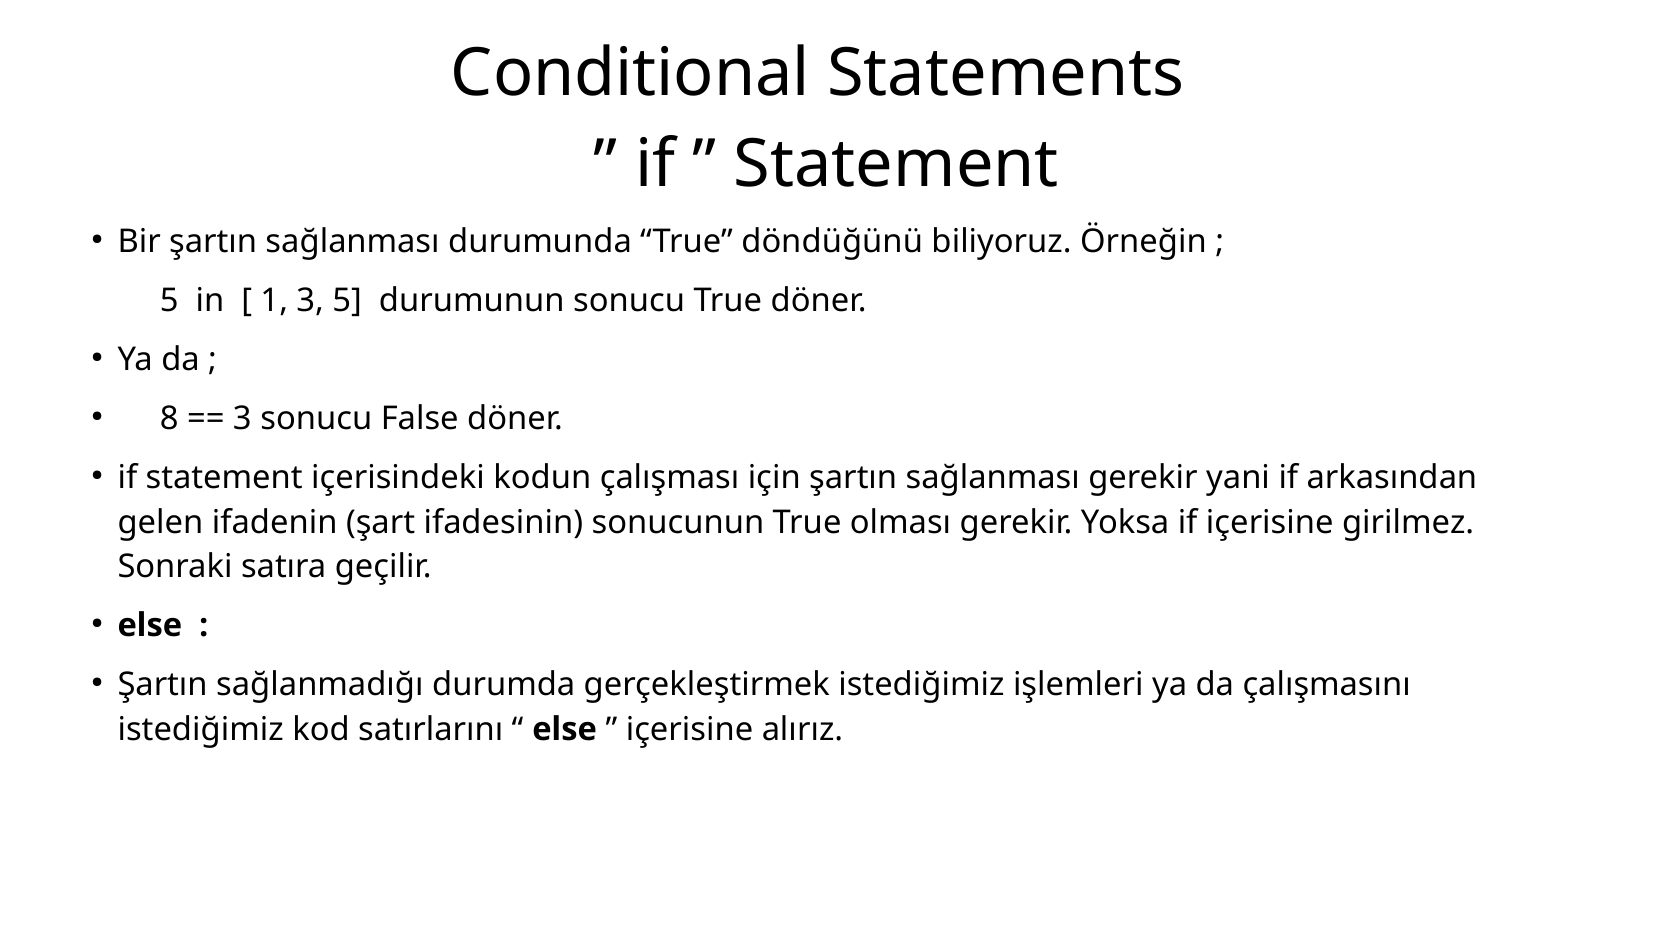

# Conditional Statements ” if ” Statement
Bir şartın sağlanması durumunda “True” döndüğünü biliyoruz. Örneğin ;
 5 in [ 1, 3, 5] durumunun sonucu True döner.
Ya da ;
 8 == 3 sonucu False döner.
if statement içerisindeki kodun çalışması için şartın sağlanması gerekir yani if arkasından gelen ifadenin (şart ifadesinin) sonucunun True olması gerekir. Yoksa if içerisine girilmez. Sonraki satıra geçilir.
else :
Şartın sağlanmadığı durumda gerçekleştirmek istediğimiz işlemleri ya da çalışmasını istediğimiz kod satırlarını “ else ” içerisine alırız.